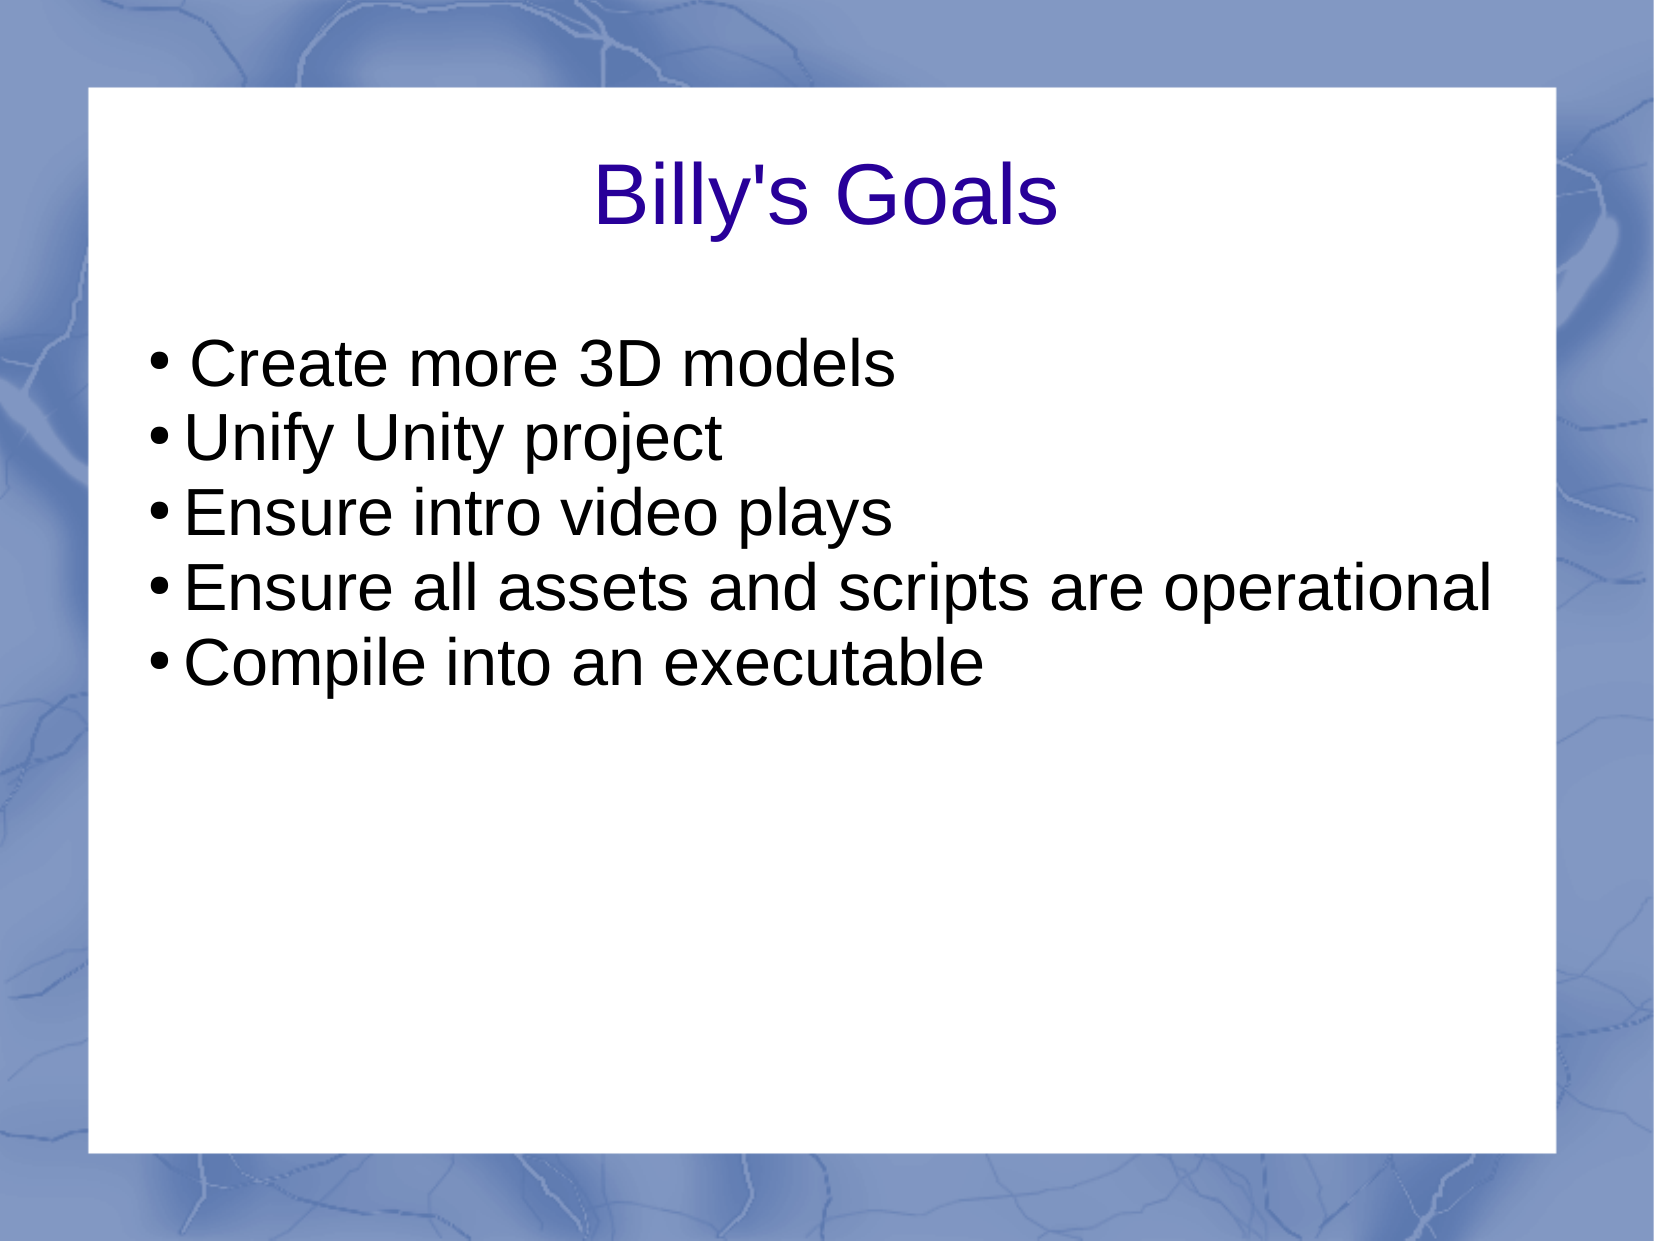

# Billy's Goals
 Create more 3D models
Unify Unity project
Ensure intro video plays
Ensure all assets and scripts are operational
Compile into an executable